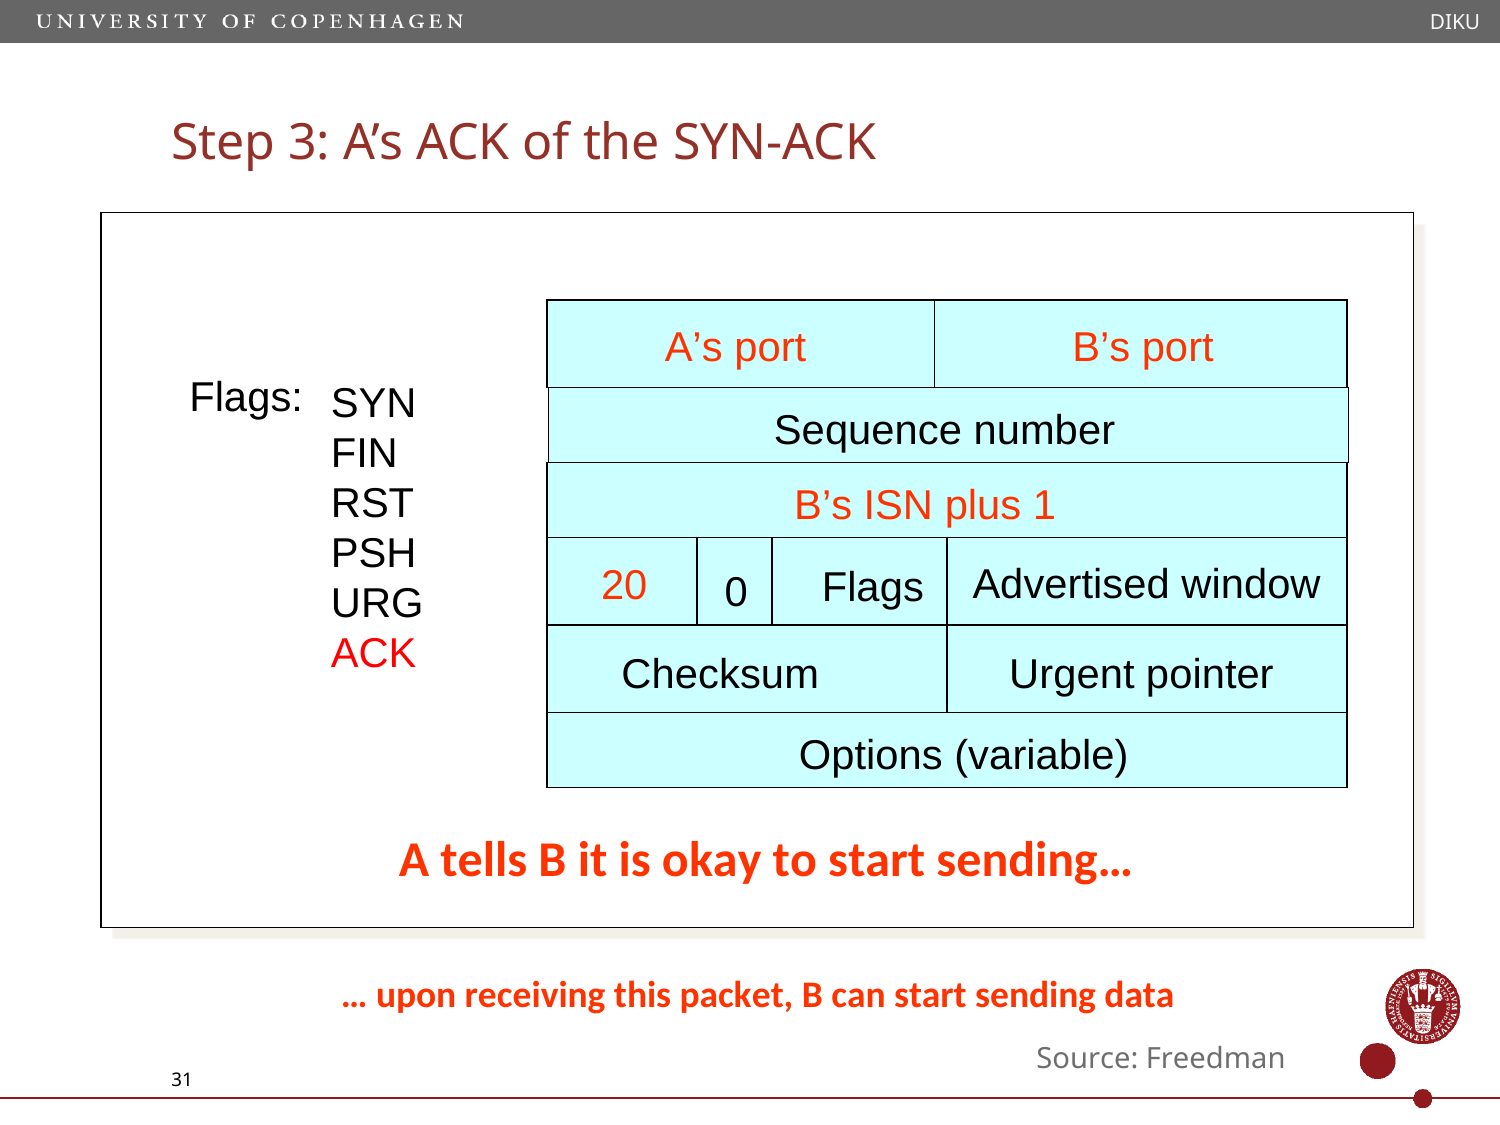

DIKU
# Step 3: A’s ACK of the SYN-ACK
A’s port
B’s port
Flags:
SYN
FIN
RST
PSH
URG
ACK
Sequence number
B’s ISN plus 1
Advertised window
20
Flags
0
Checksum
Urgent pointer
Options (variable)
A tells B it is okay to start sending…
… upon receiving this packet, B can start sending data
Source: Freedman